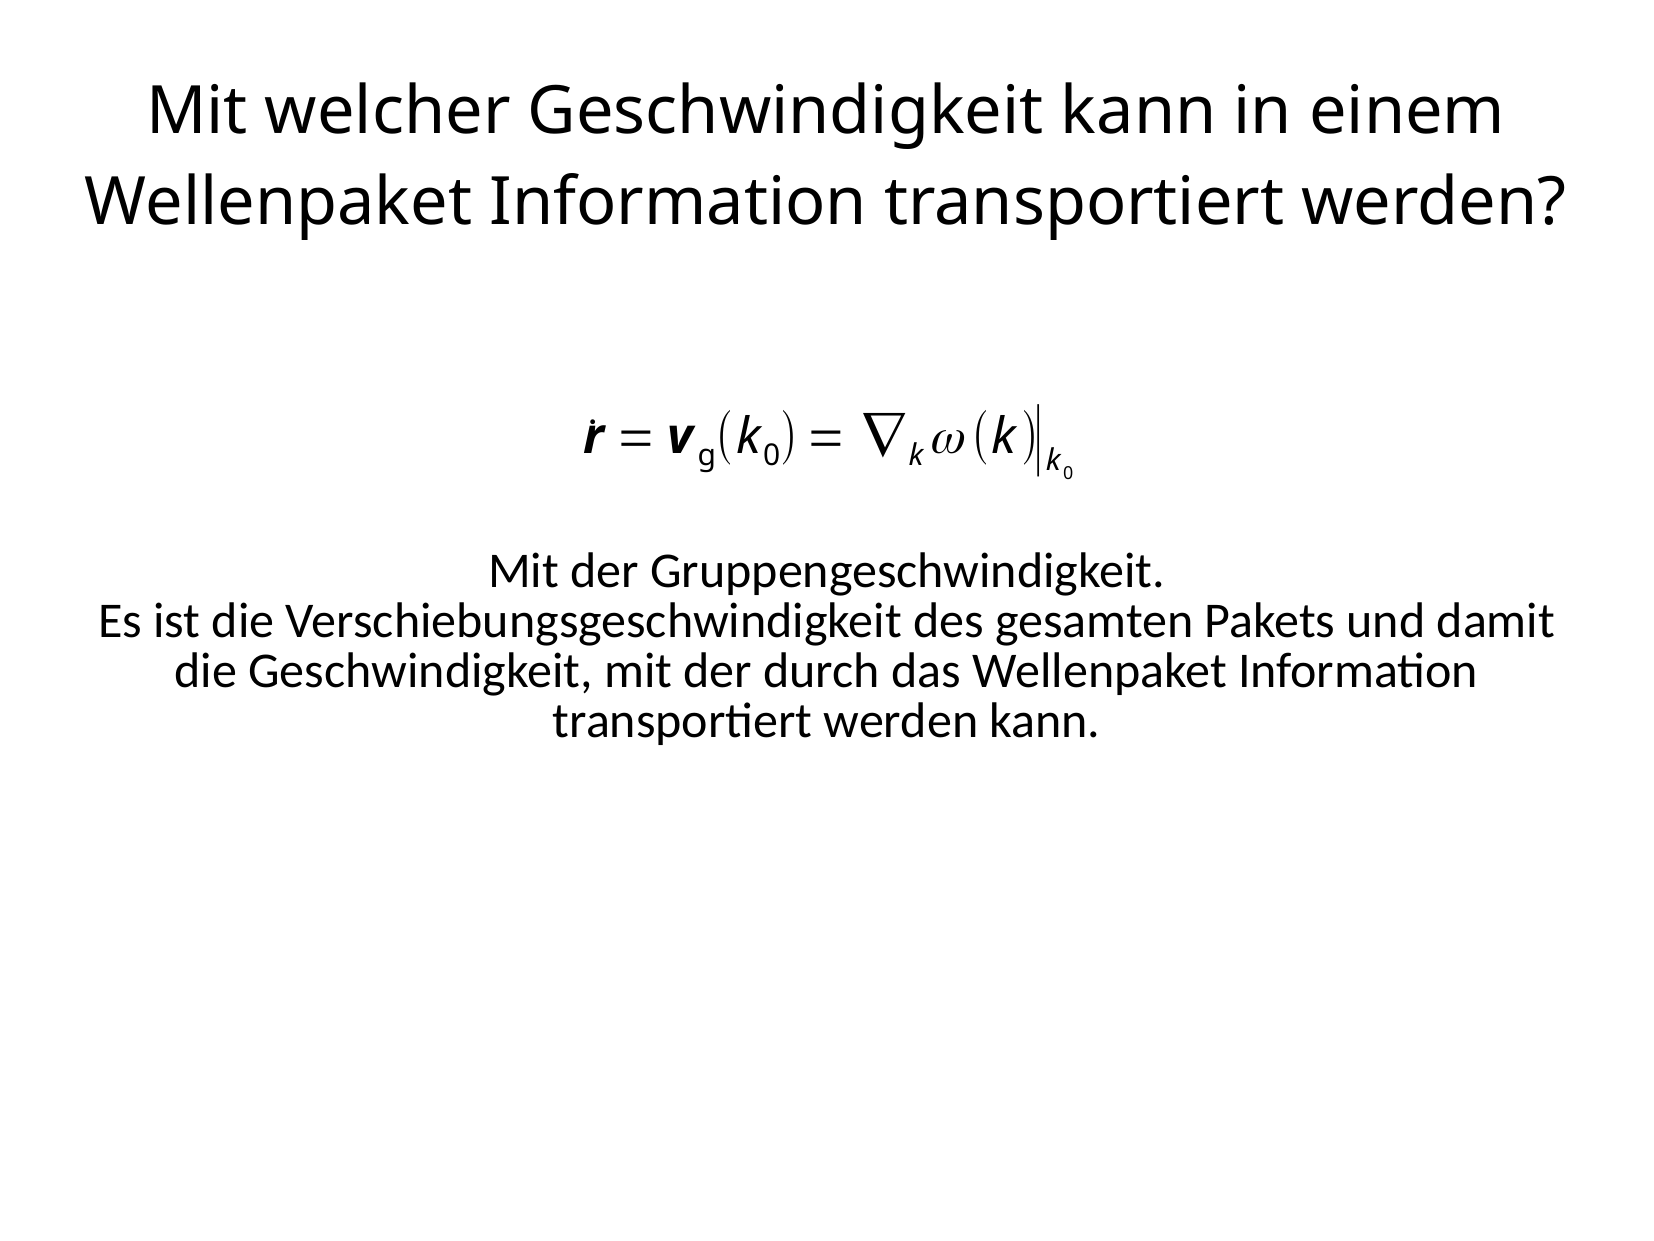

# Mit welcher Geschwindigkeit kann in einem Wellenpaket Information transportiert werden?
Mit der Gruppengeschwindigkeit.
Es ist die Verschiebungsgeschwindigkeit des gesamten Pakets und damit die Geschwindigkeit, mit der durch das Wellenpaket Information transportiert werden kann.